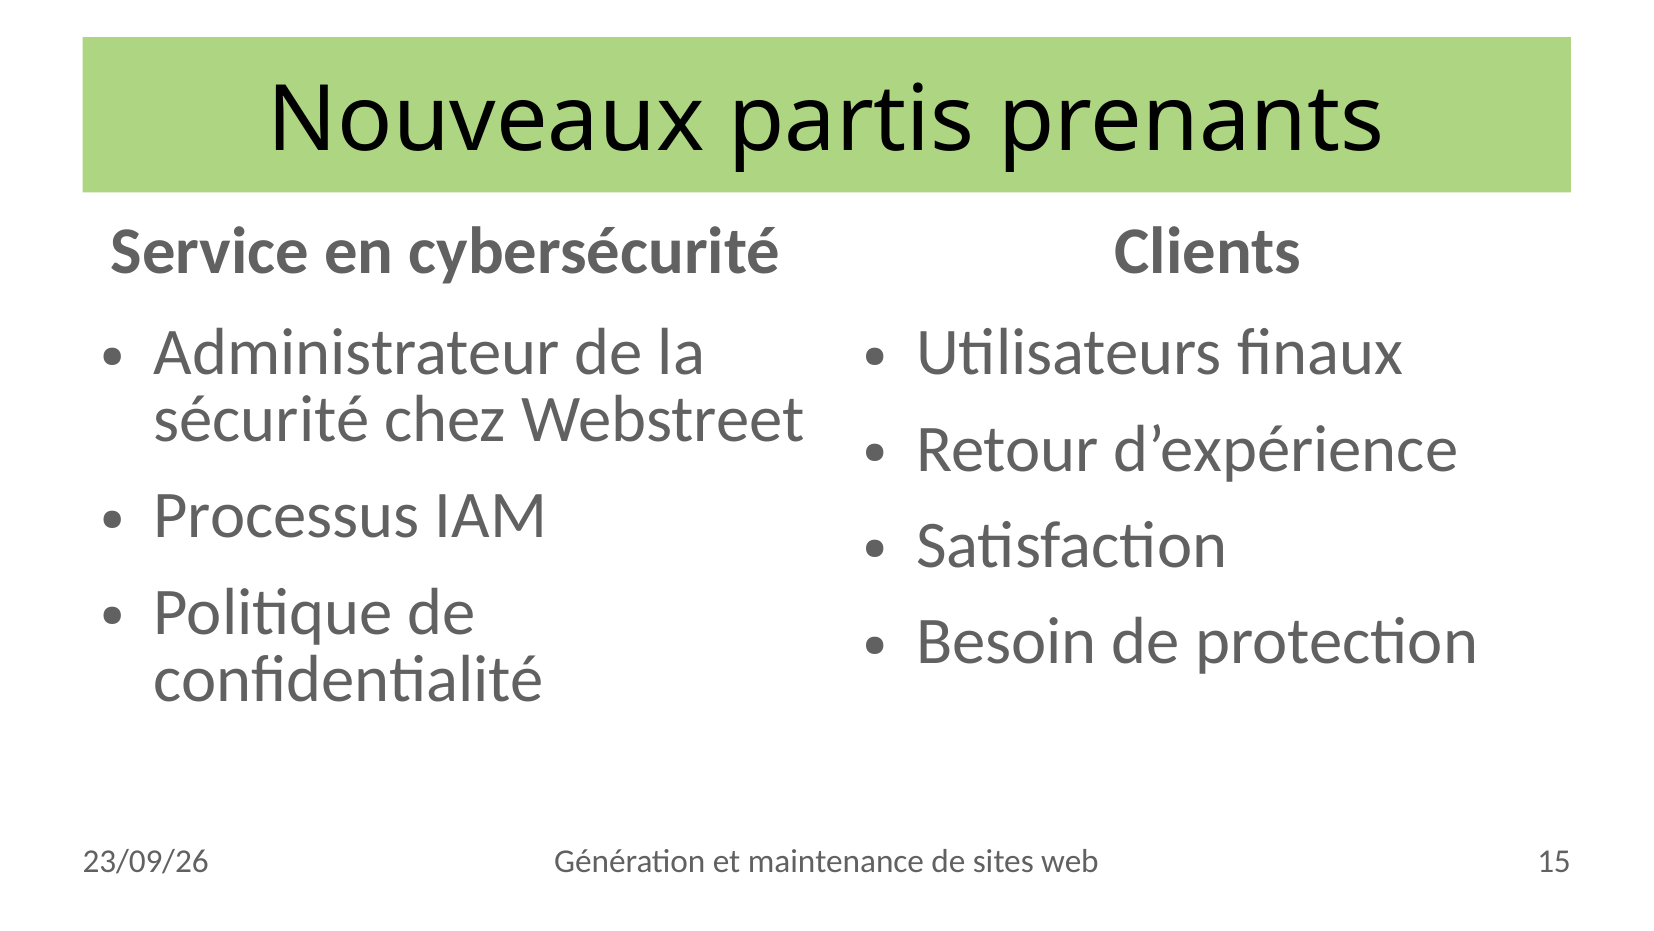

# Nouveaux partis prenants
Service en cybersécurité
Clients
Administrateur de la sécurité chez Webstreet
Processus IAM
Politique de confidentialité
Utilisateurs finaux
Retour d’expérience
Satisfaction
Besoin de protection
Génération et maintenance de sites web
15